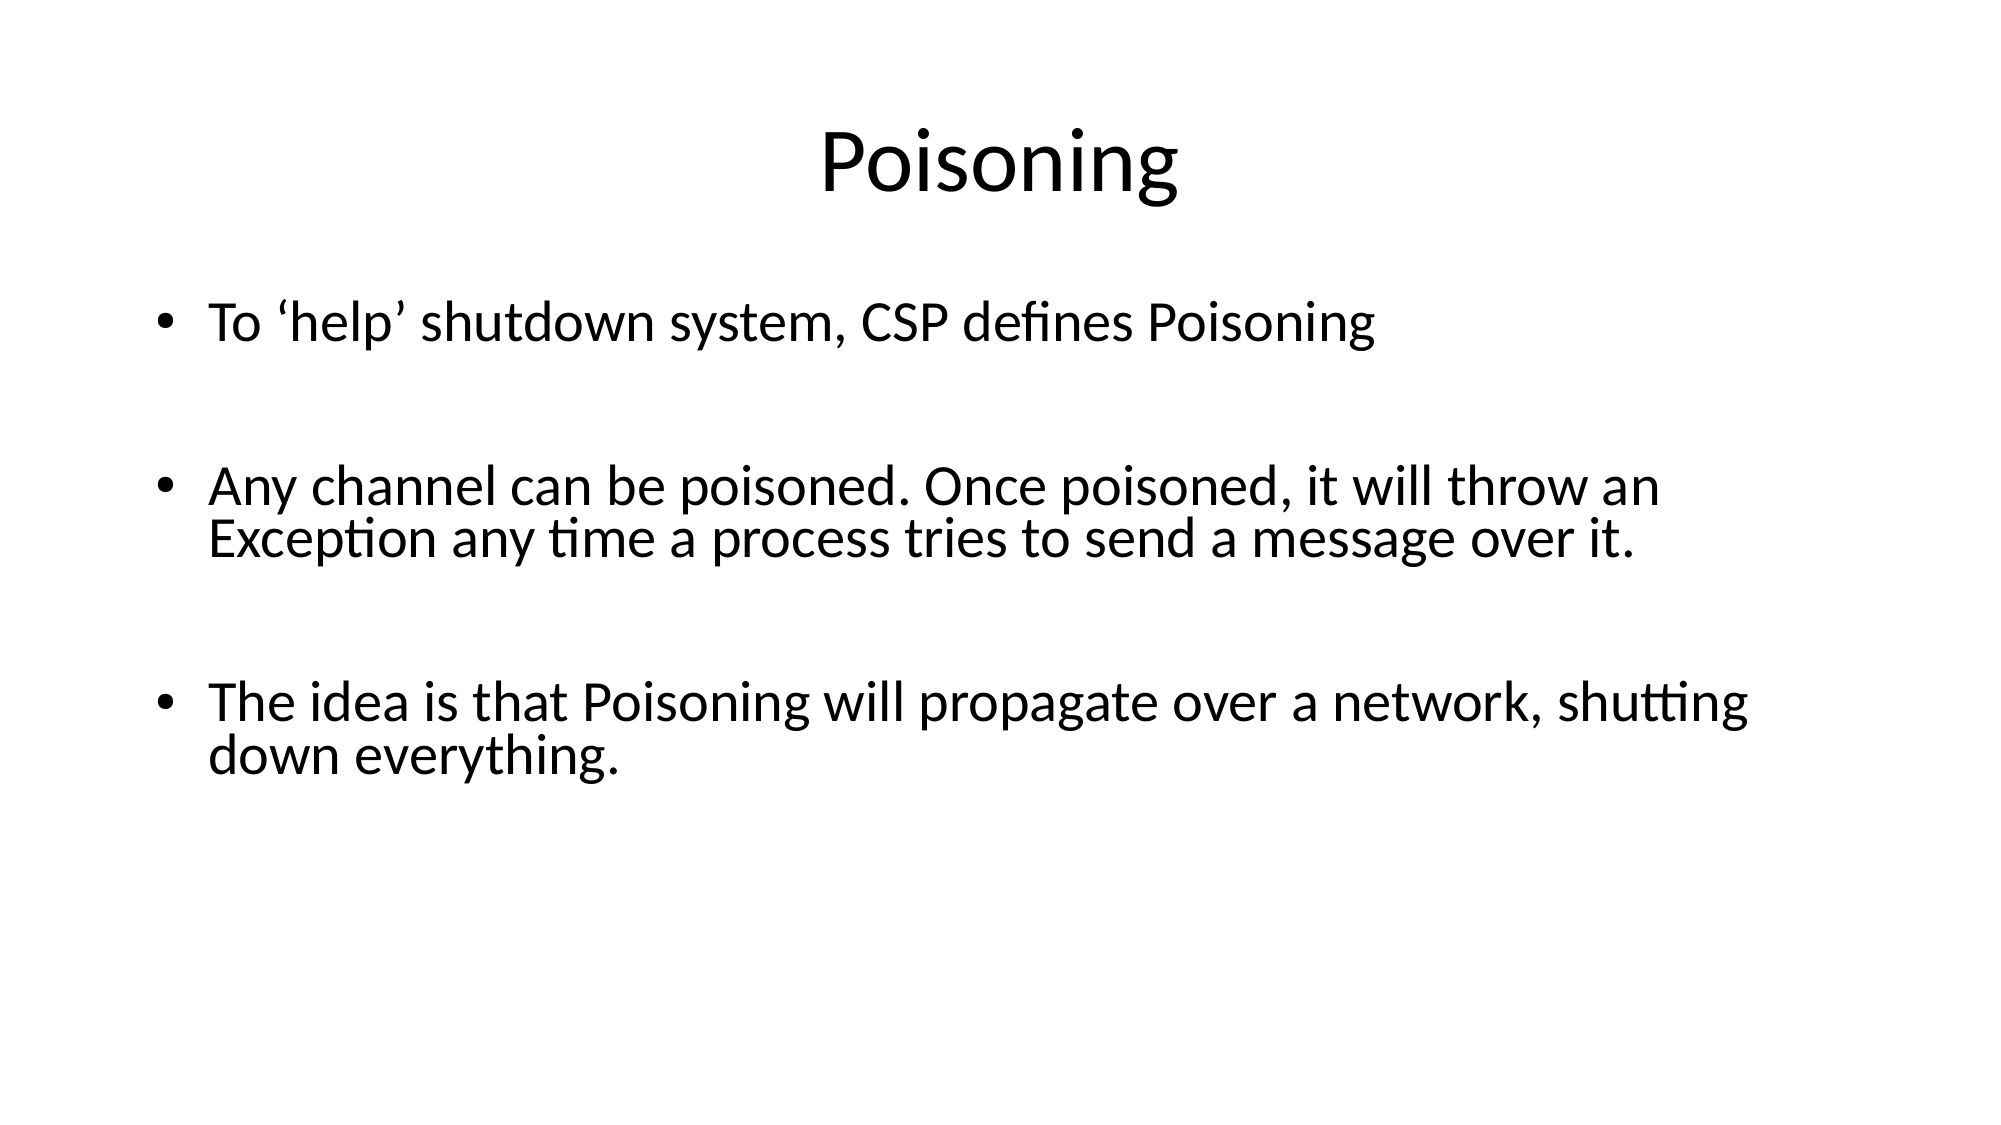

# Poisoning
To ‘help’ shutdown system, CSP defines Poisoning
Any channel can be poisoned. Once poisoned, it will throw an Exception any time a process tries to send a message over it.
The idea is that Poisoning will propagate over a network, shutting down everything.